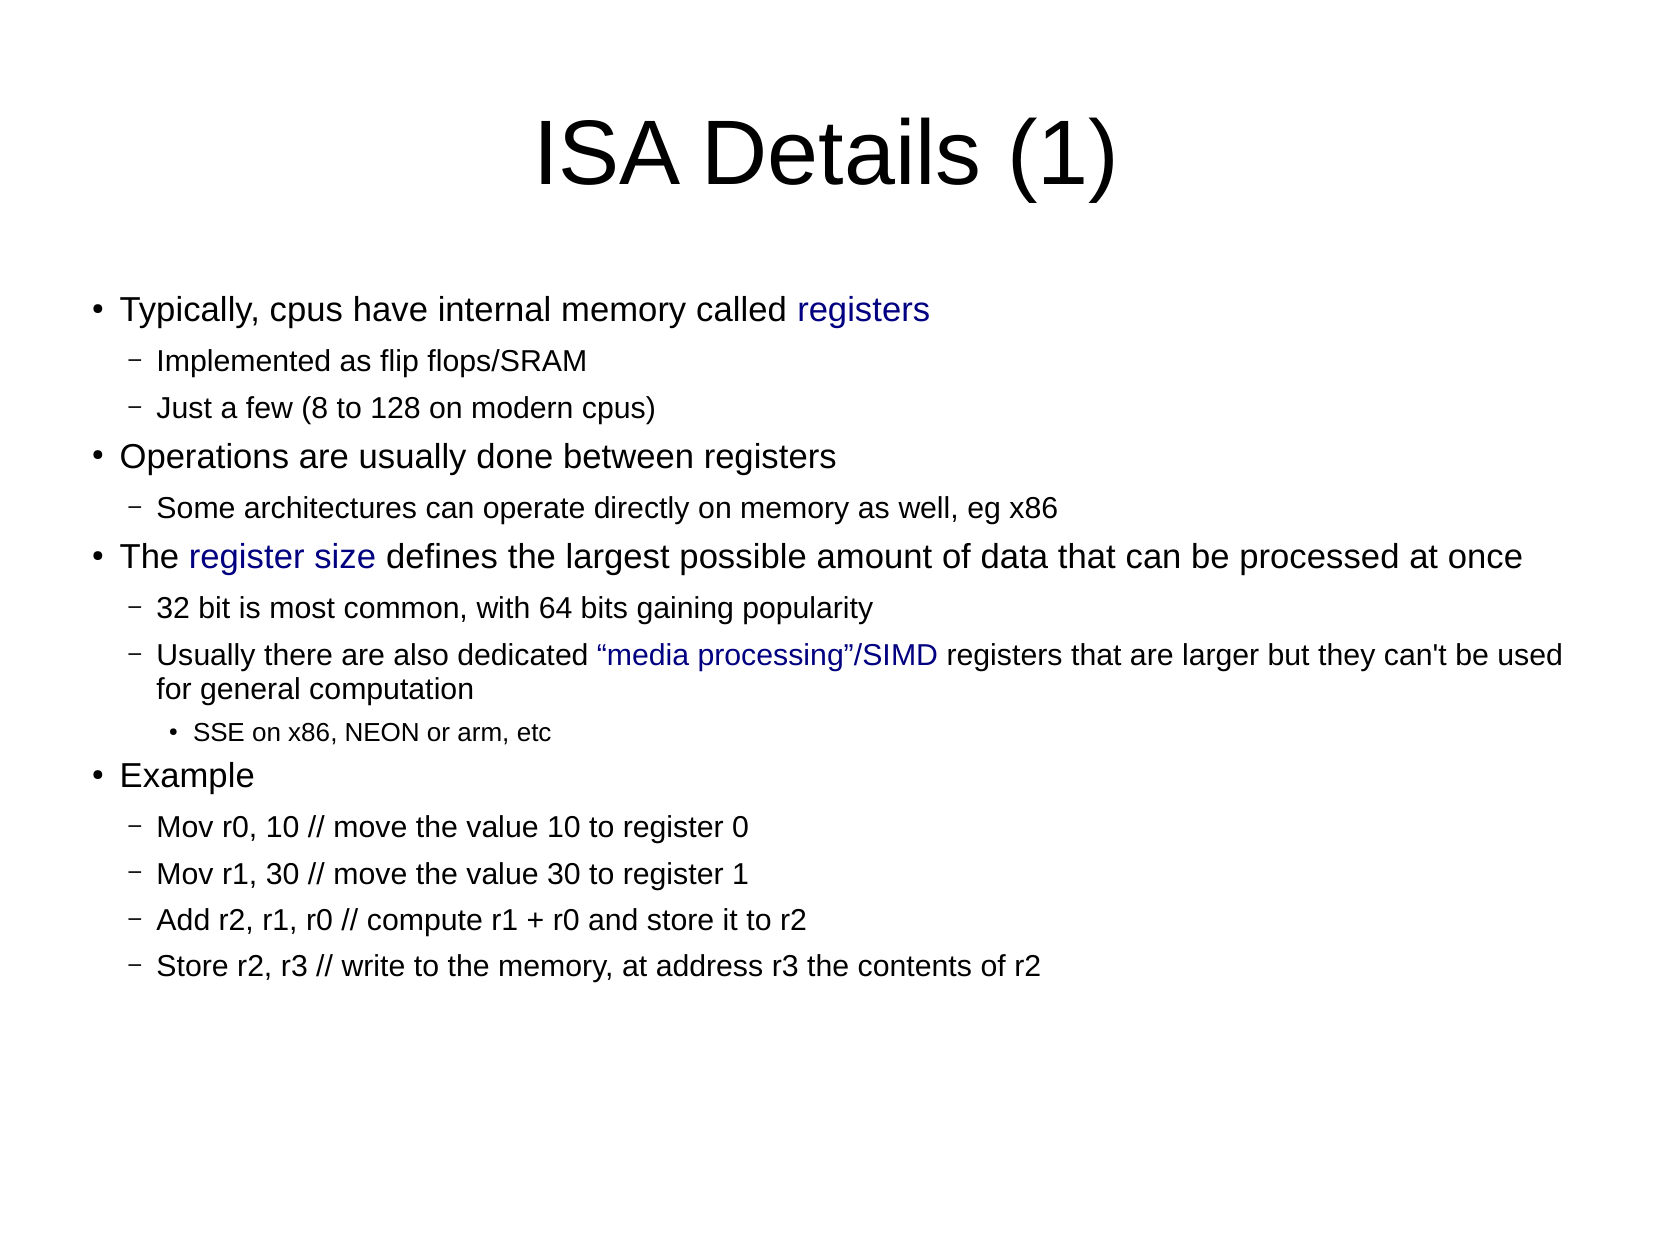

# ISA Details (1)
Typically, cpus have internal memory called registers
Implemented as flip flops/SRAM
Just a few (8 to 128 on modern cpus)
Operations are usually done between registers
Some architectures can operate directly on memory as well, eg x86
The register size defines the largest possible amount of data that can be processed at once
32 bit is most common, with 64 bits gaining popularity
Usually there are also dedicated “media processing”/SIMD registers that are larger but they can't be used for general computation
SSE on x86, NEON or arm, etc
Example
Mov r0, 10 // move the value 10 to register 0
Mov r1, 30 // move the value 30 to register 1
Add r2, r1, r0 // compute r1 + r0 and store it to r2
Store r2, r3 // write to the memory, at address r3 the contents of r2